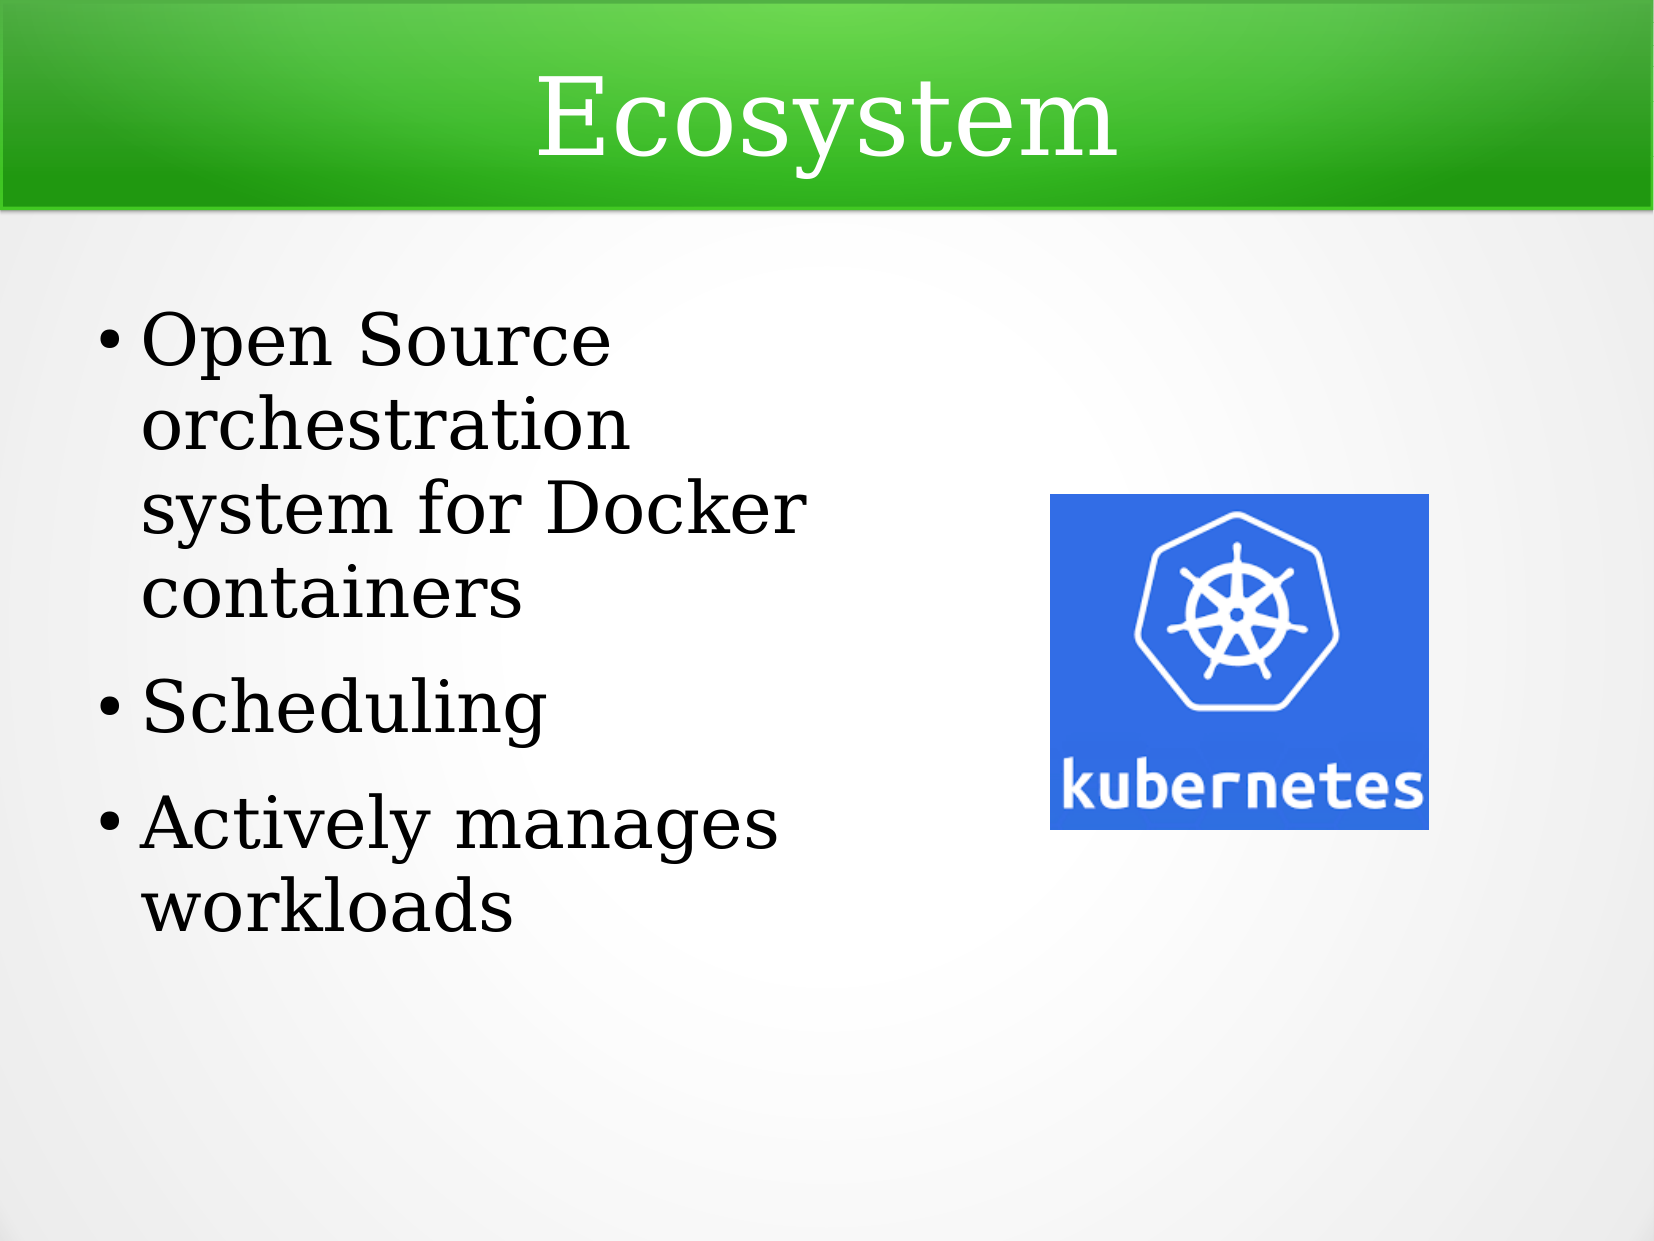

# Ecosystem
Open Source orchestration system for Docker containers
Scheduling
Actively manages workloads